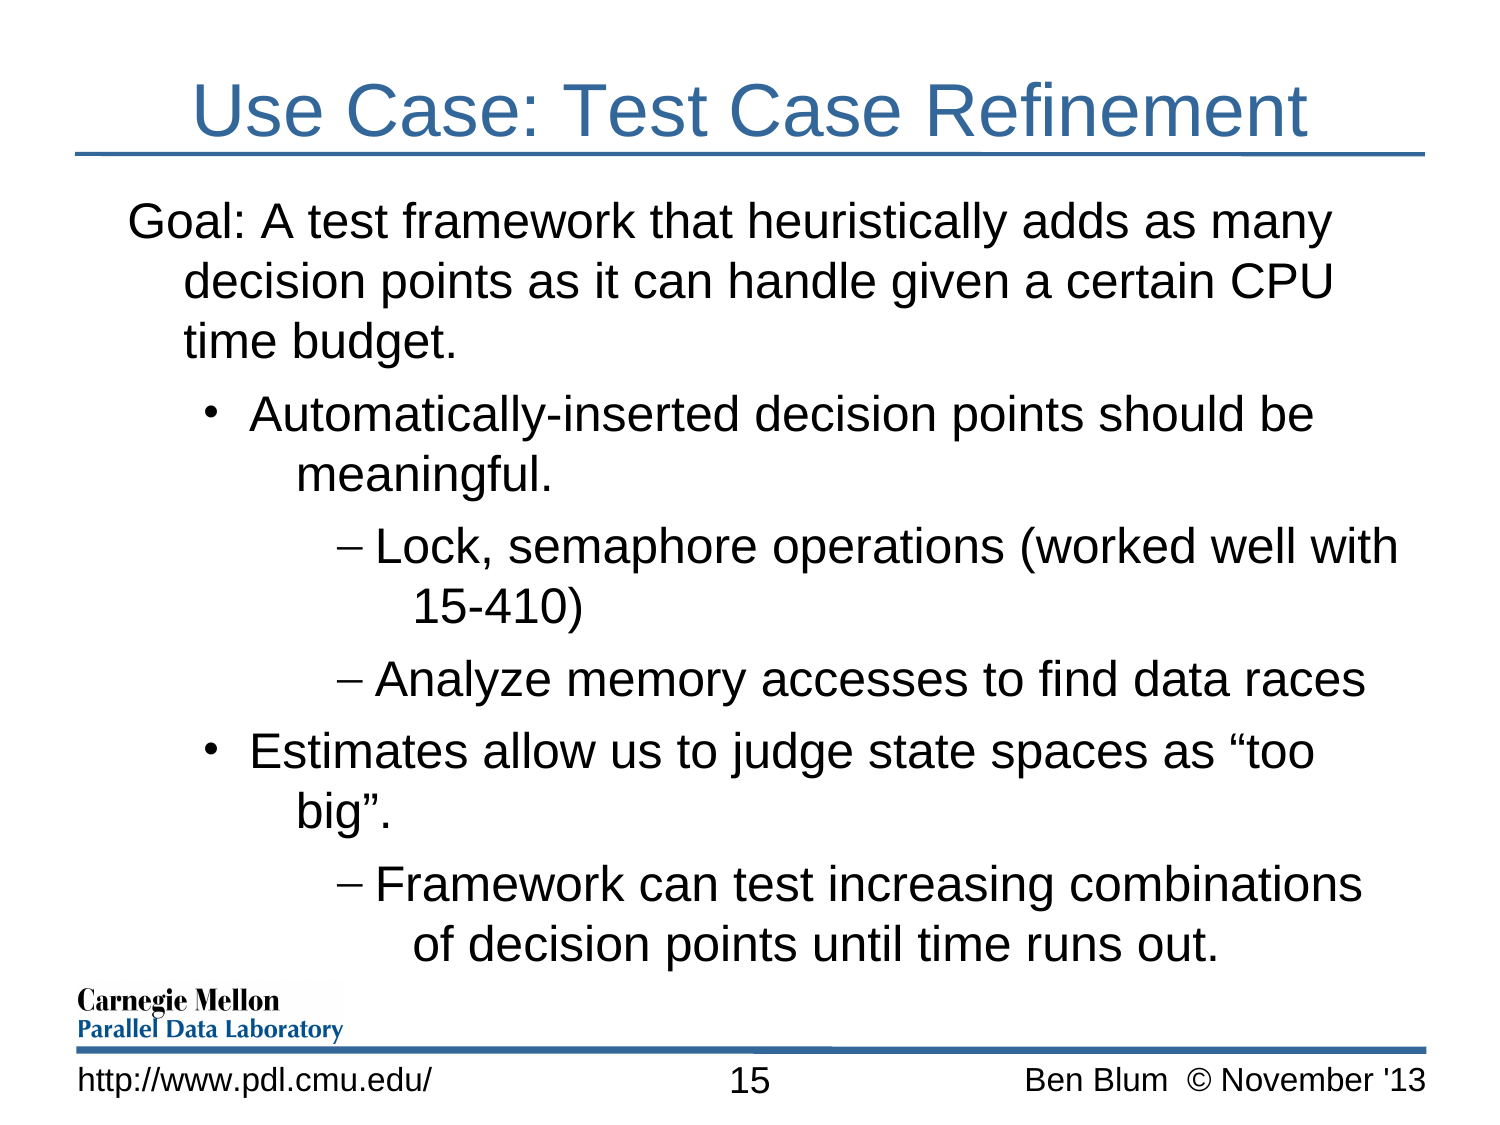

# Use Case: Test Case Refinement
Goal: A test framework that heuristically adds as many decision points as it can handle given a certain CPU time budget.
Automatically-inserted decision points should be meaningful.
Lock, semaphore operations (worked well with 15-410)
Analyze memory accesses to find data races
Estimates allow us to judge state spaces as “too big”.
Framework can test increasing combinations of decision points until time runs out.
15